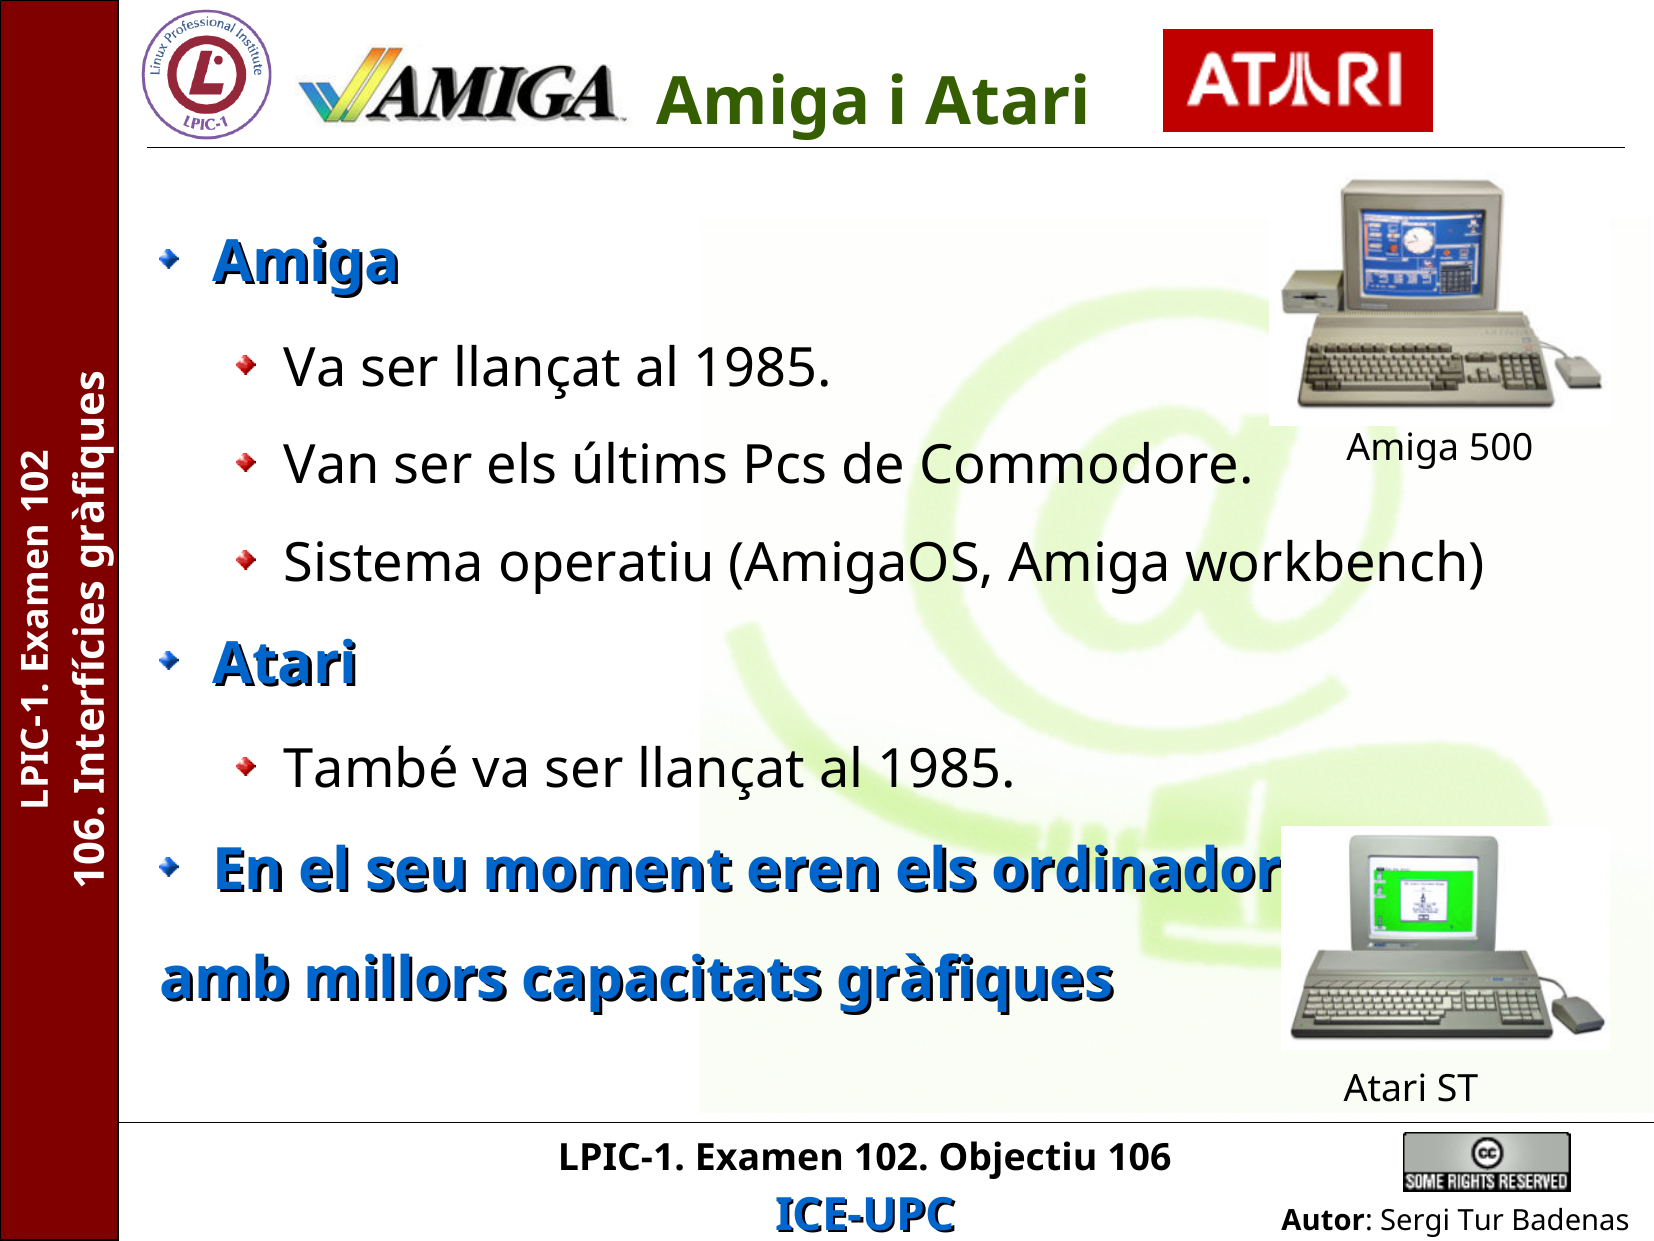

# Amiga i Atari
Amiga
Va ser llançat al 1985.
Van ser els últims Pcs de Commodore.
Sistema operatiu (AmigaOS, Amiga workbench)
Atari
També va ser llançat al 1985.
En el seu moment eren els ordinadors
amb millors capacitats gràfiques
Amiga 500
Atari ST